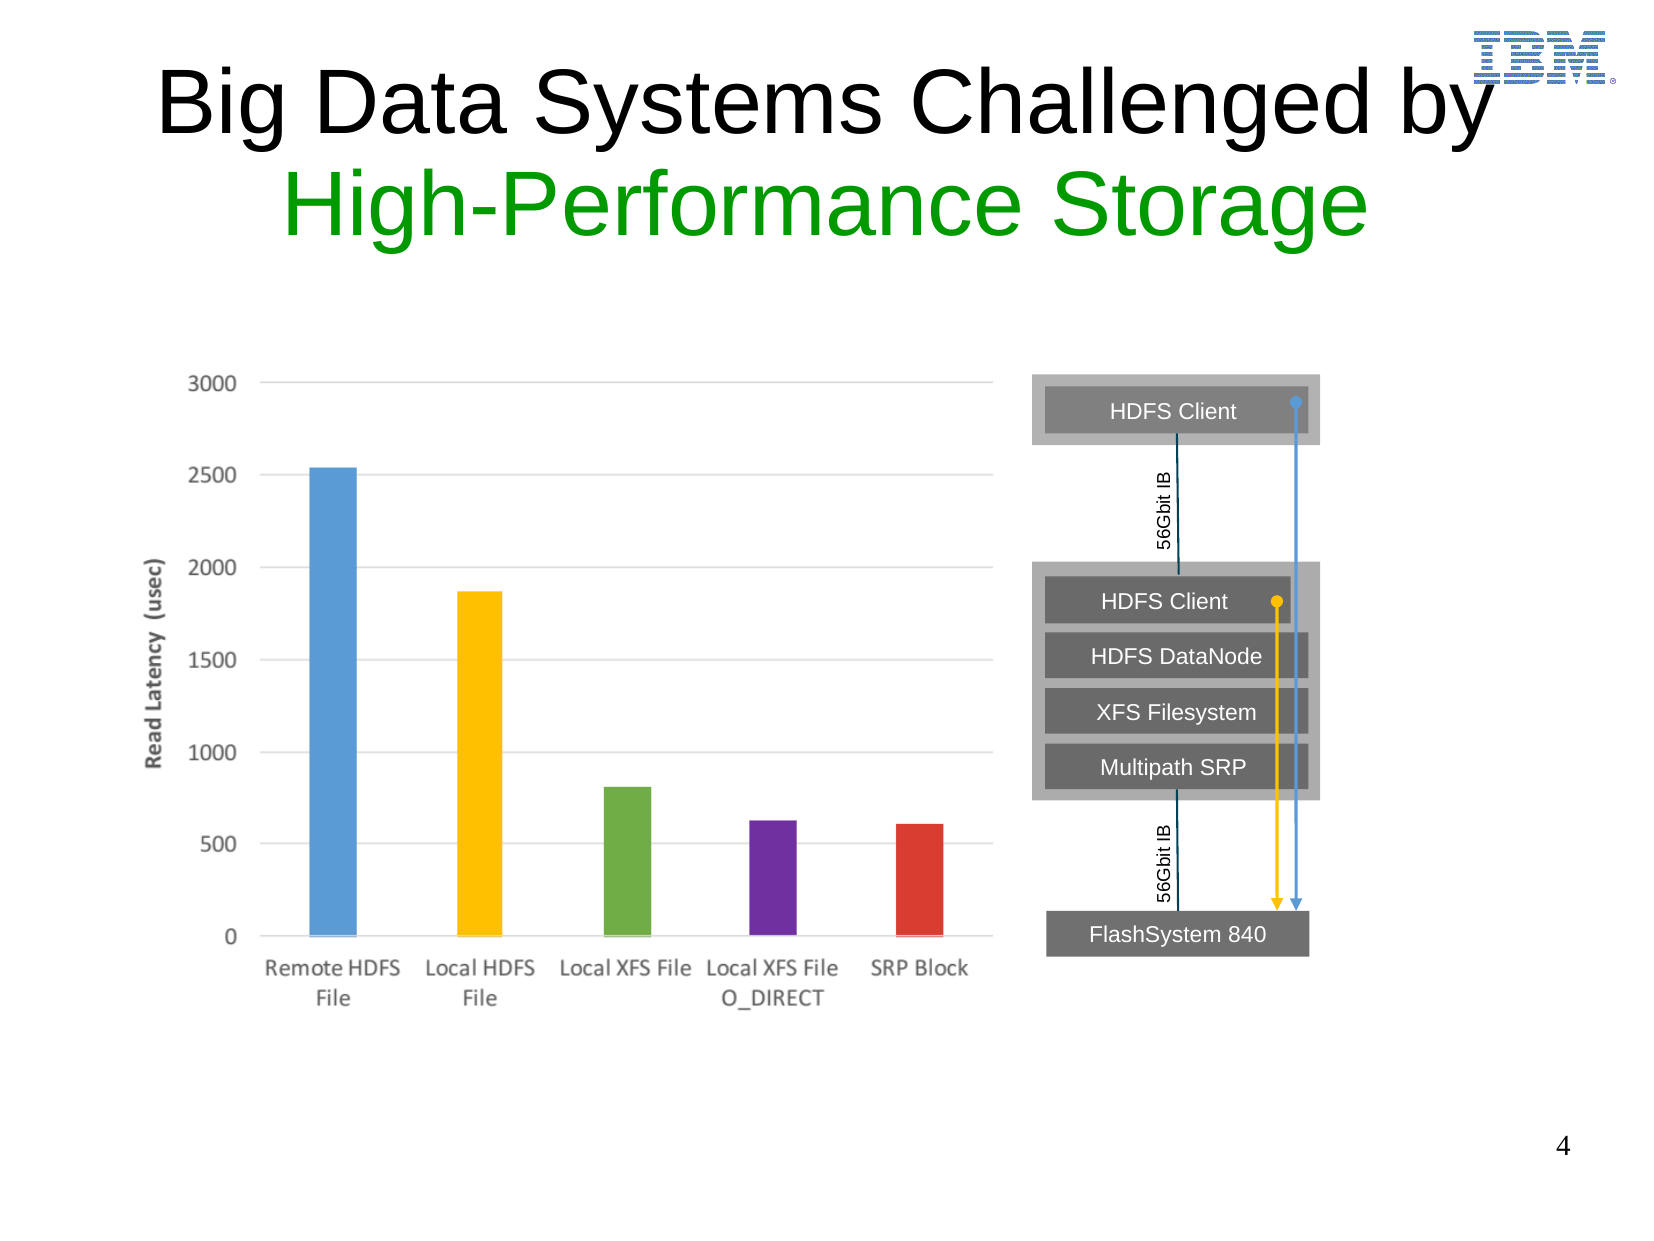

# Big Data Systems Challenged by High-Performance Storage
HDFS Client
56Gbit IB
HDFS Client
HDFS DataNode
XFS Filesystem
Multipath SRP
56Gbit IB
FlashSystem 840
4